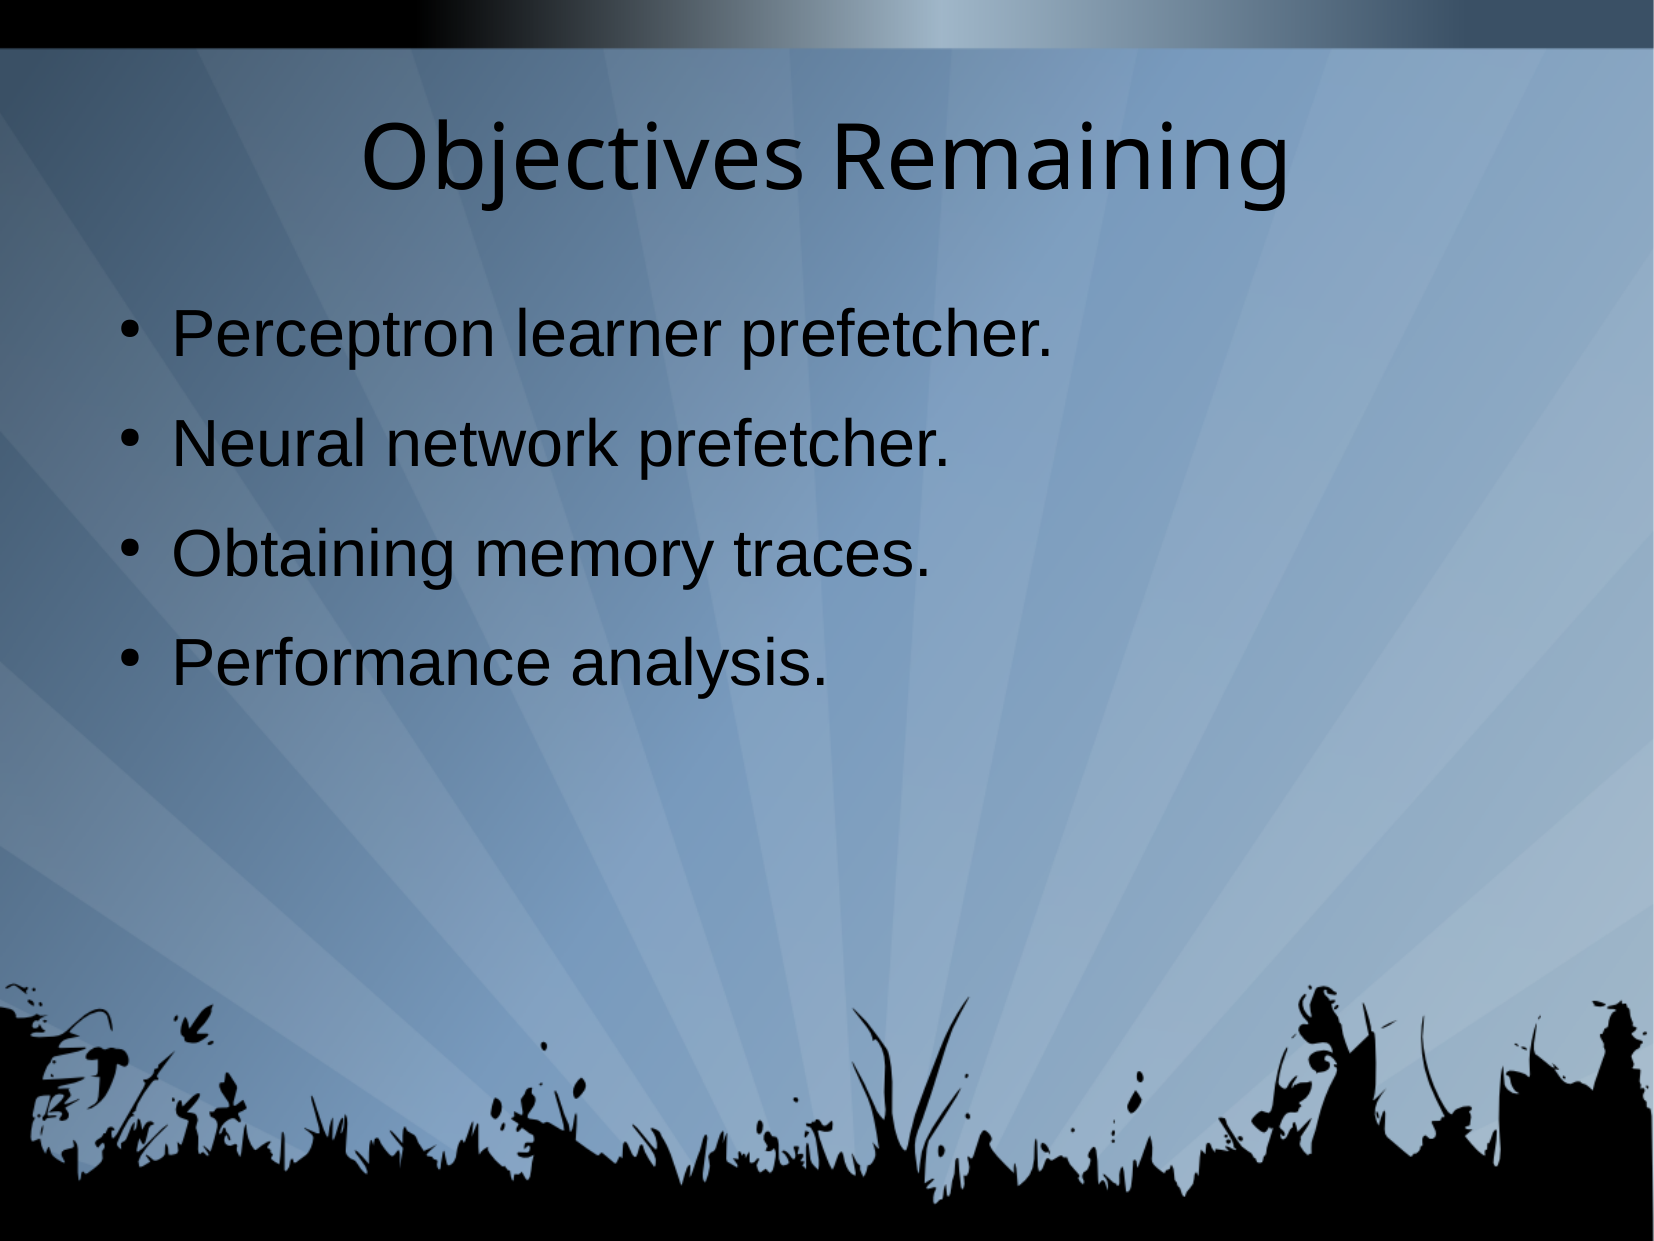

# Objectives Remaining
Perceptron learner prefetcher.
Neural network prefetcher.
Obtaining memory traces.
Performance analysis.